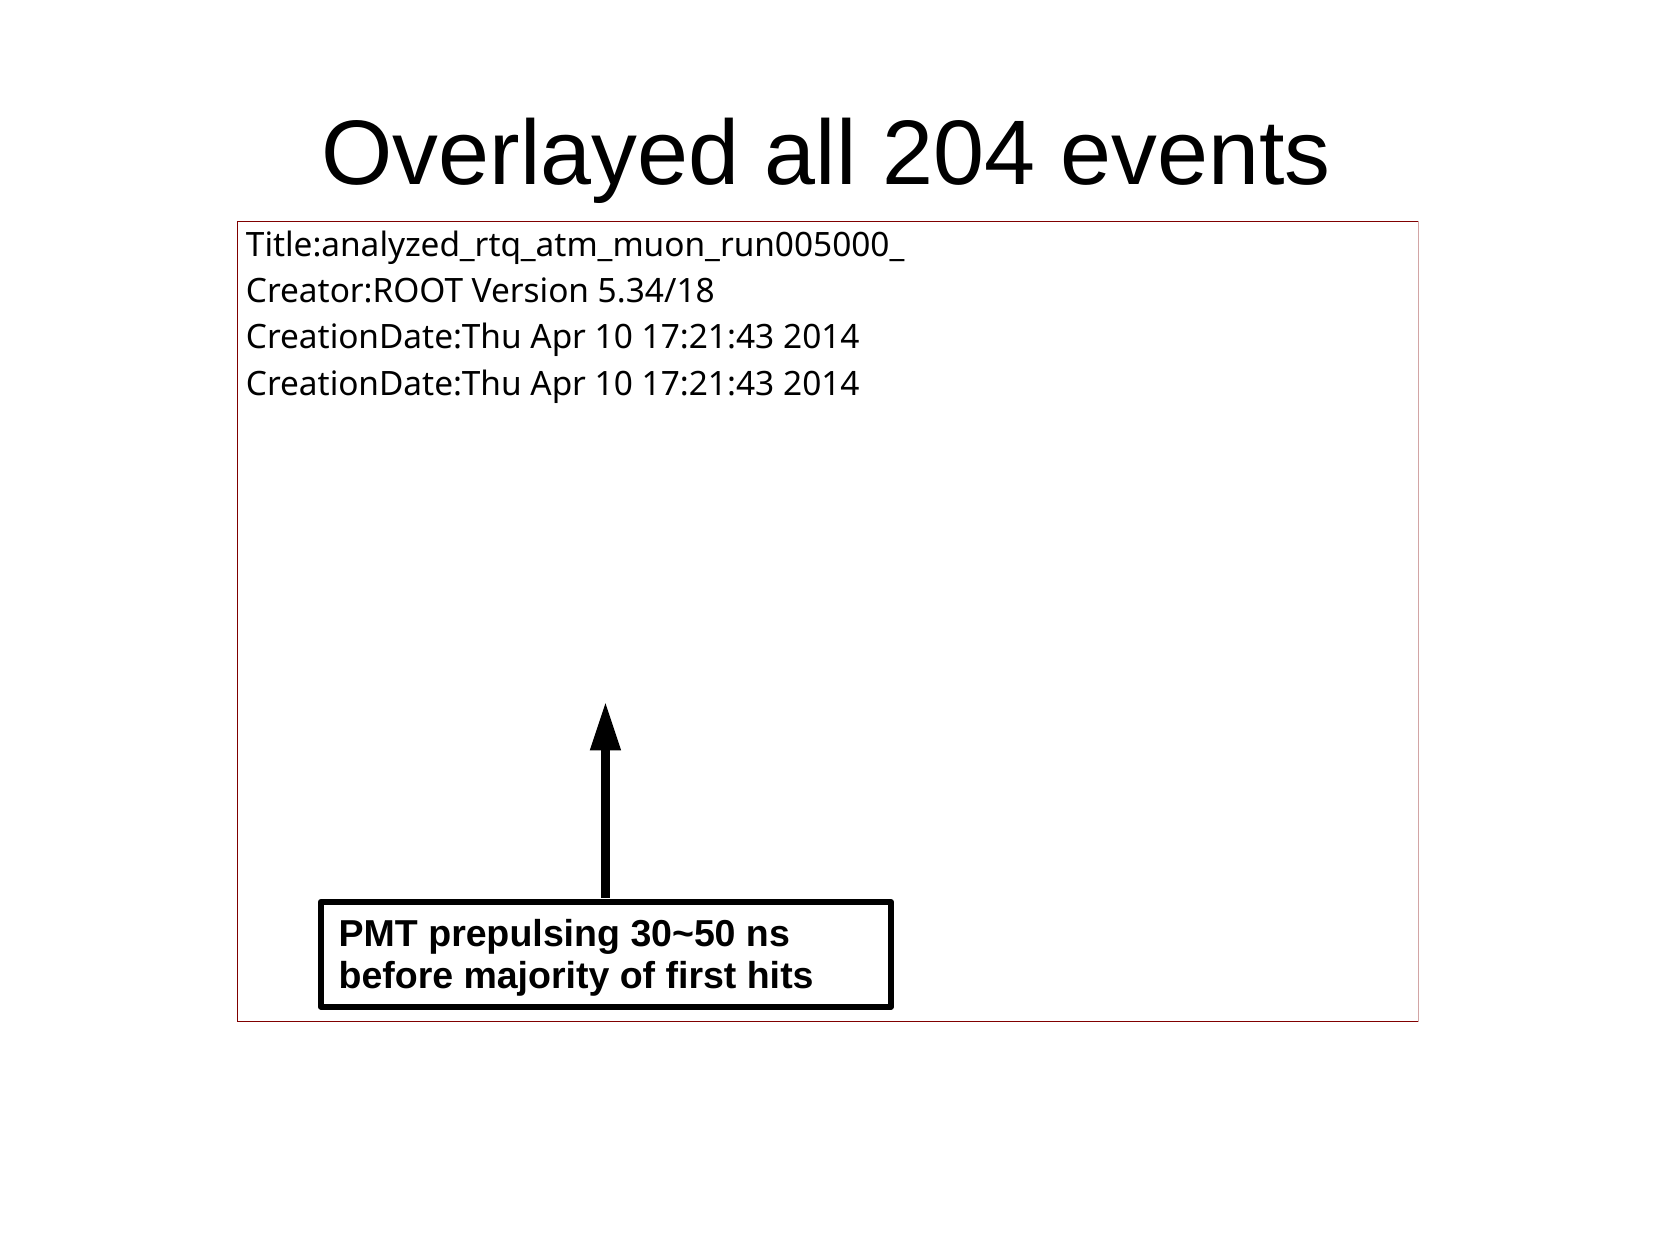

# Overlayed all 204 events
PMT prepulsing 30~50 ns before majority of first hits